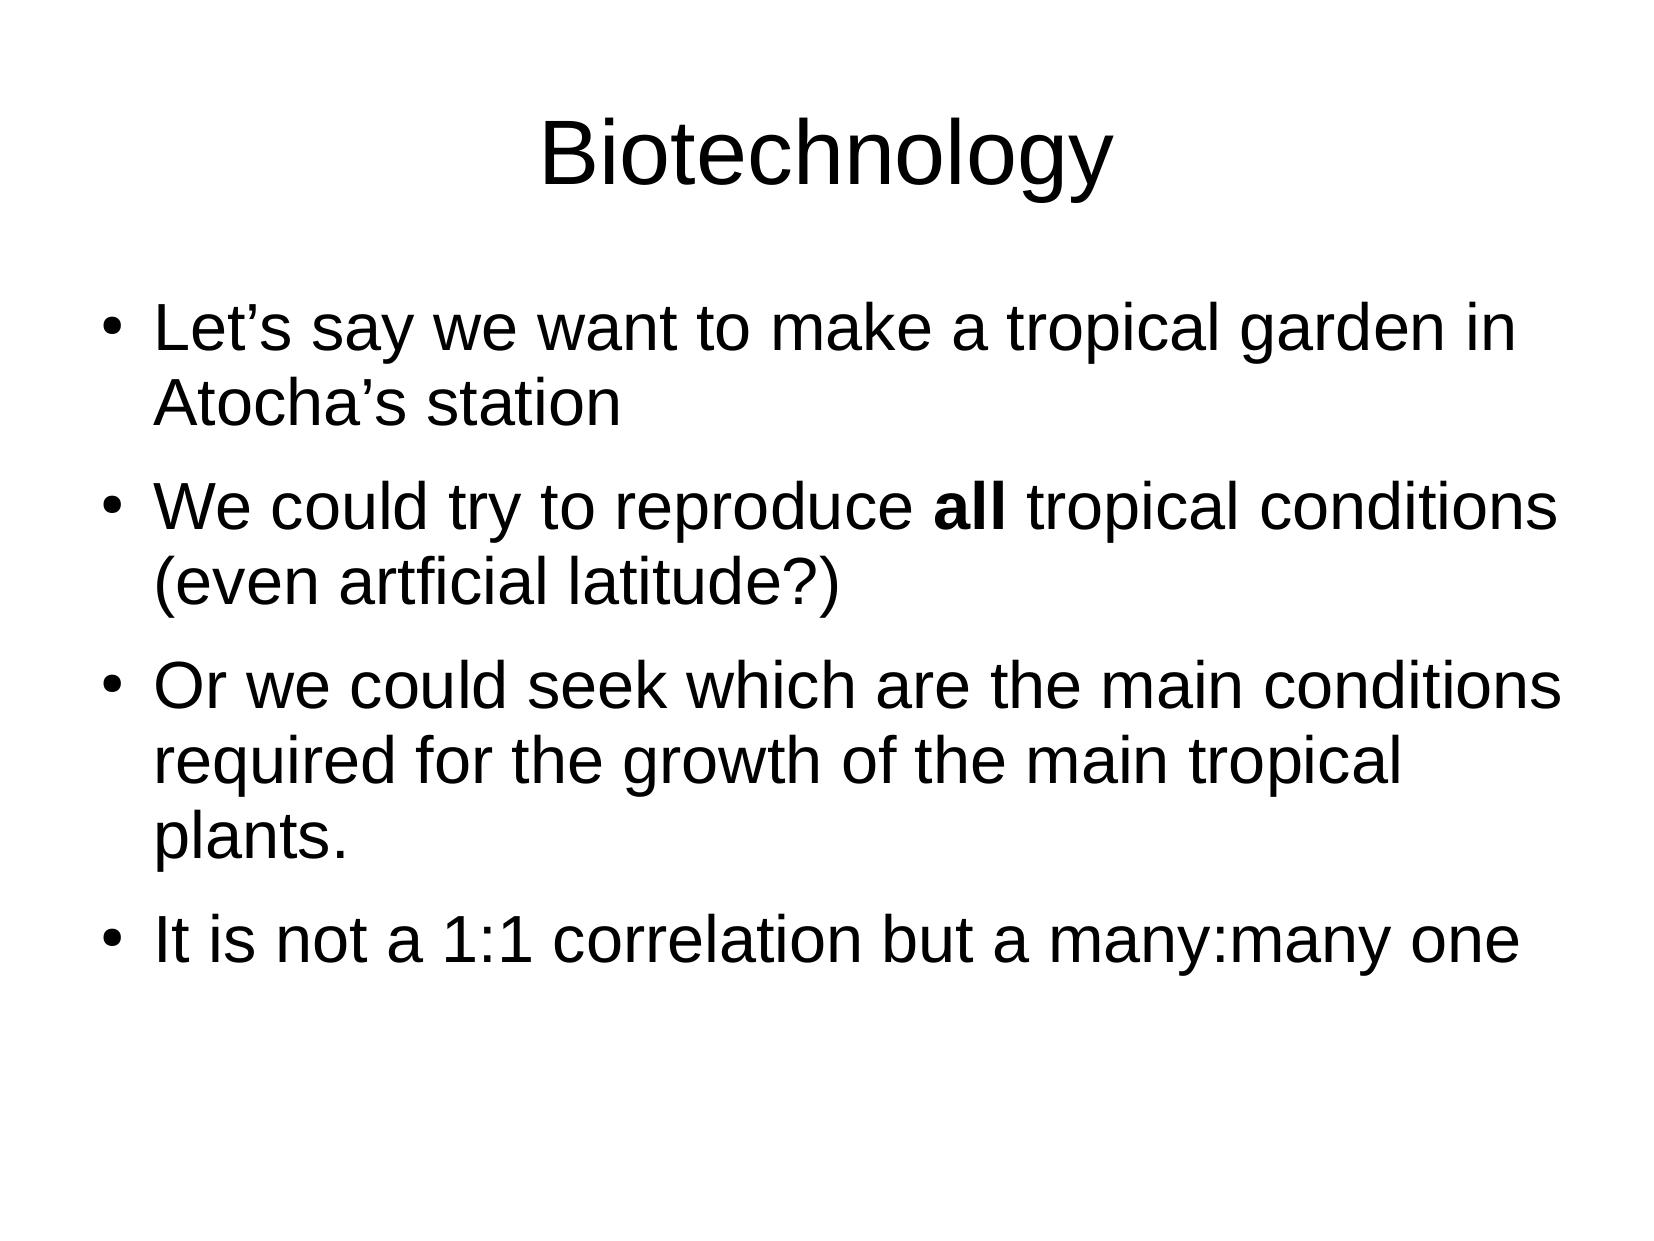

# Biotechnology
Let’s say we want to make a tropical garden in Atocha’s station
We could try to reproduce all tropical conditions (even artficial latitude?)
Or we could seek which are the main conditions required for the growth of the main tropical plants.
It is not a 1:1 correlation but a many:many one